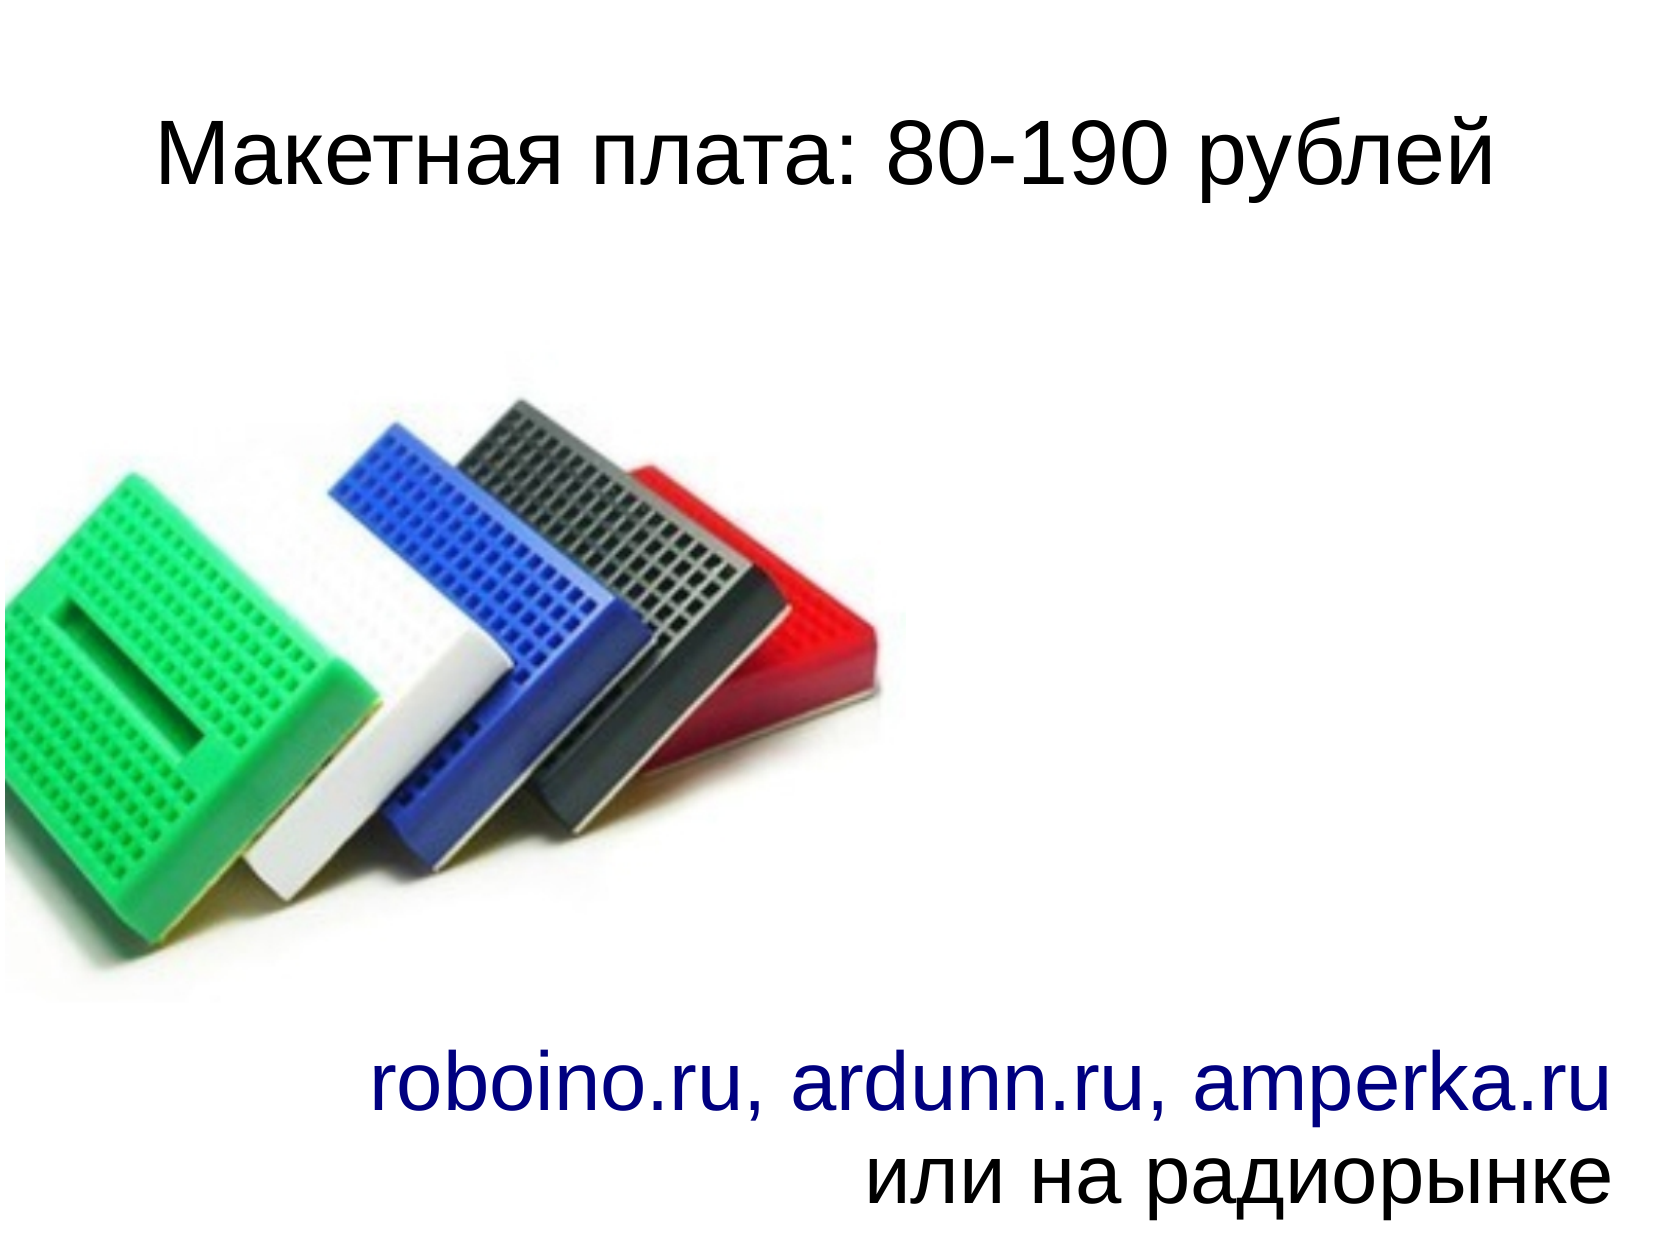

# Макетная плата: 80-190 рублей
roboino.ru, ardunn.ru, amperka.ru
или на радиорынке